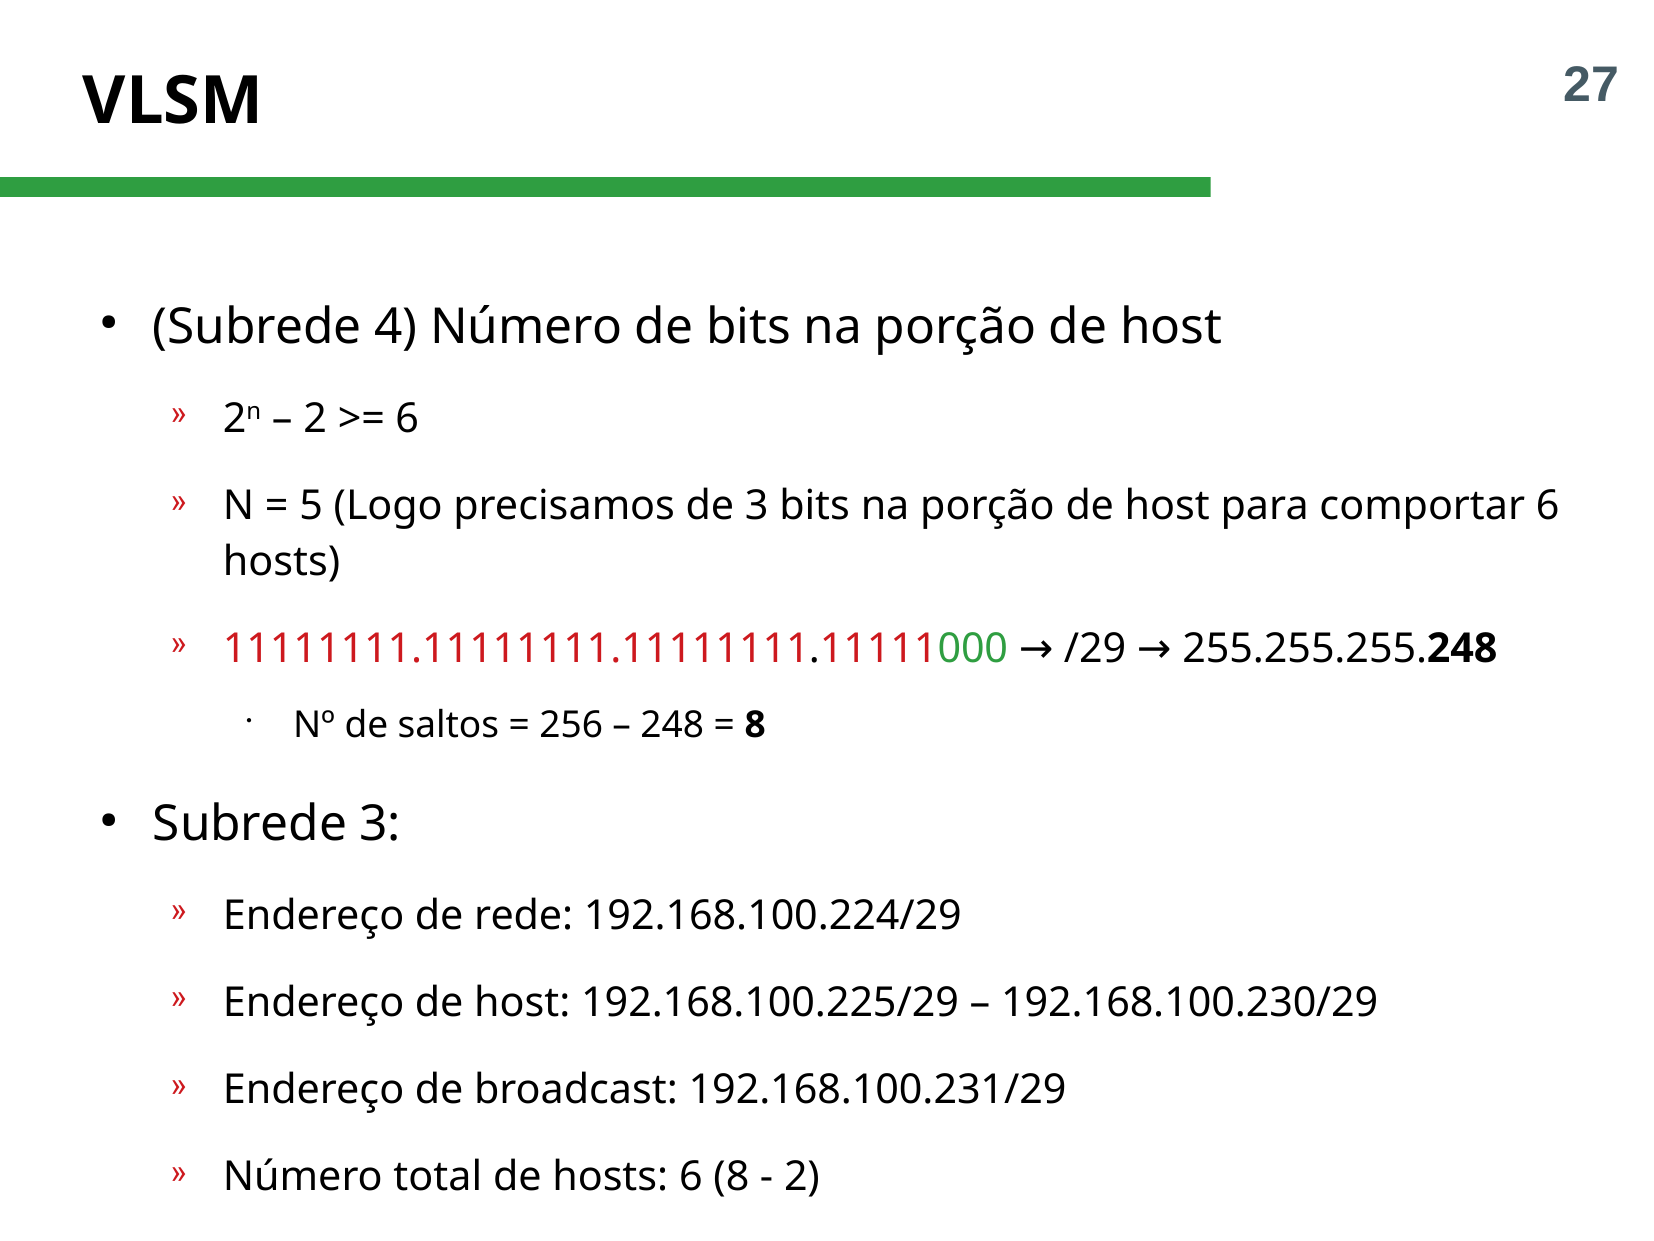

# VLSM
(Subrede 4) Número de bits na porção de host
2n – 2 >= 6
N = 5 (Logo precisamos de 3 bits na porção de host para comportar 6 hosts)
11111111.11111111.11111111.11111000 → /29 → 255.255.255.248
Nº de saltos = 256 – 248 = 8
Subrede 3:
Endereço de rede: 192.168.100.224/29
Endereço de host: 192.168.100.225/29 – 192.168.100.230/29
Endereço de broadcast: 192.168.100.231/29
Número total de hosts: 6 (8 - 2)